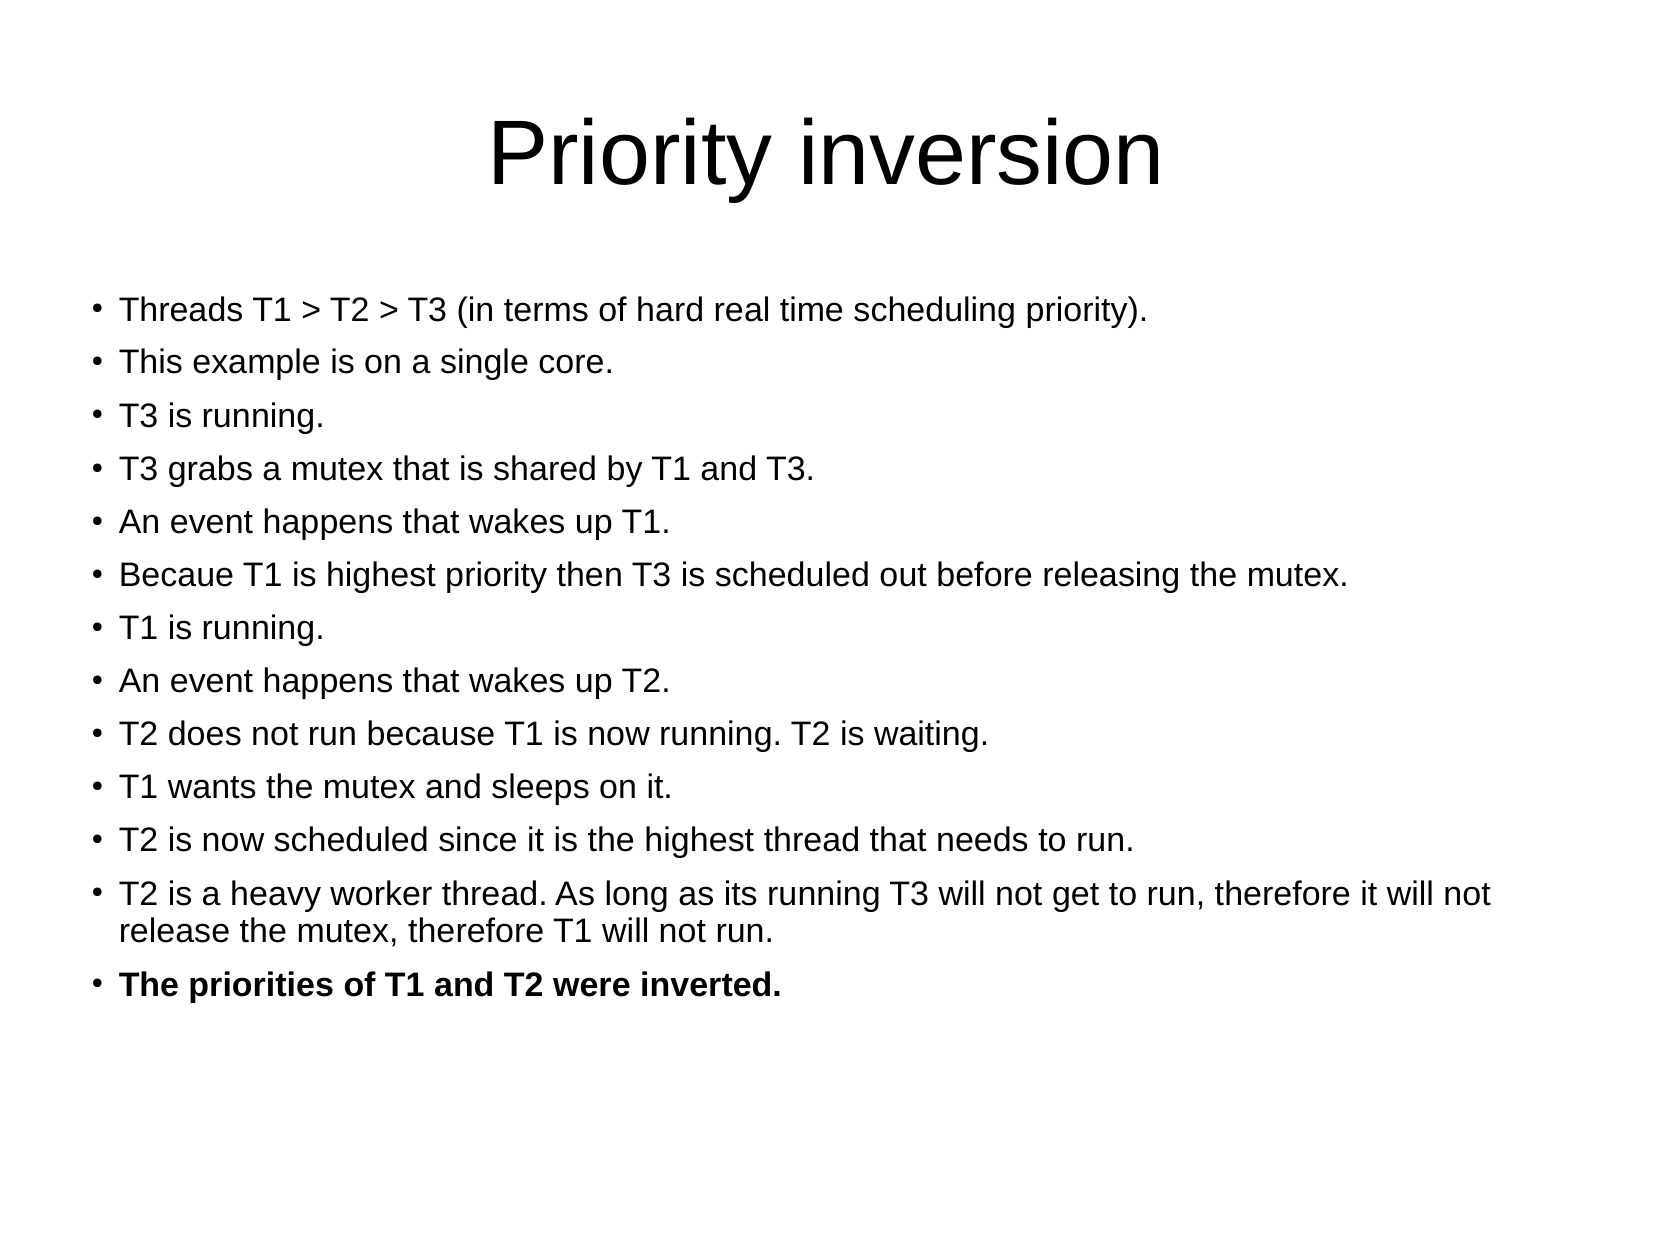

# Priority inversion
Threads T1 > T2 > T3 (in terms of hard real time scheduling priority).
This example is on a single core.
T3 is running.
T3 grabs a mutex that is shared by T1 and T3.
An event happens that wakes up T1.
Becaue T1 is highest priority then T3 is scheduled out before releasing the mutex.
T1 is running.
An event happens that wakes up T2.
T2 does not run because T1 is now running. T2 is waiting.
T1 wants the mutex and sleeps on it.
T2 is now scheduled since it is the highest thread that needs to run.
T2 is a heavy worker thread. As long as its running T3 will not get to run, therefore it will not release the mutex, therefore T1 will not run.
The priorities of T1 and T2 were inverted.